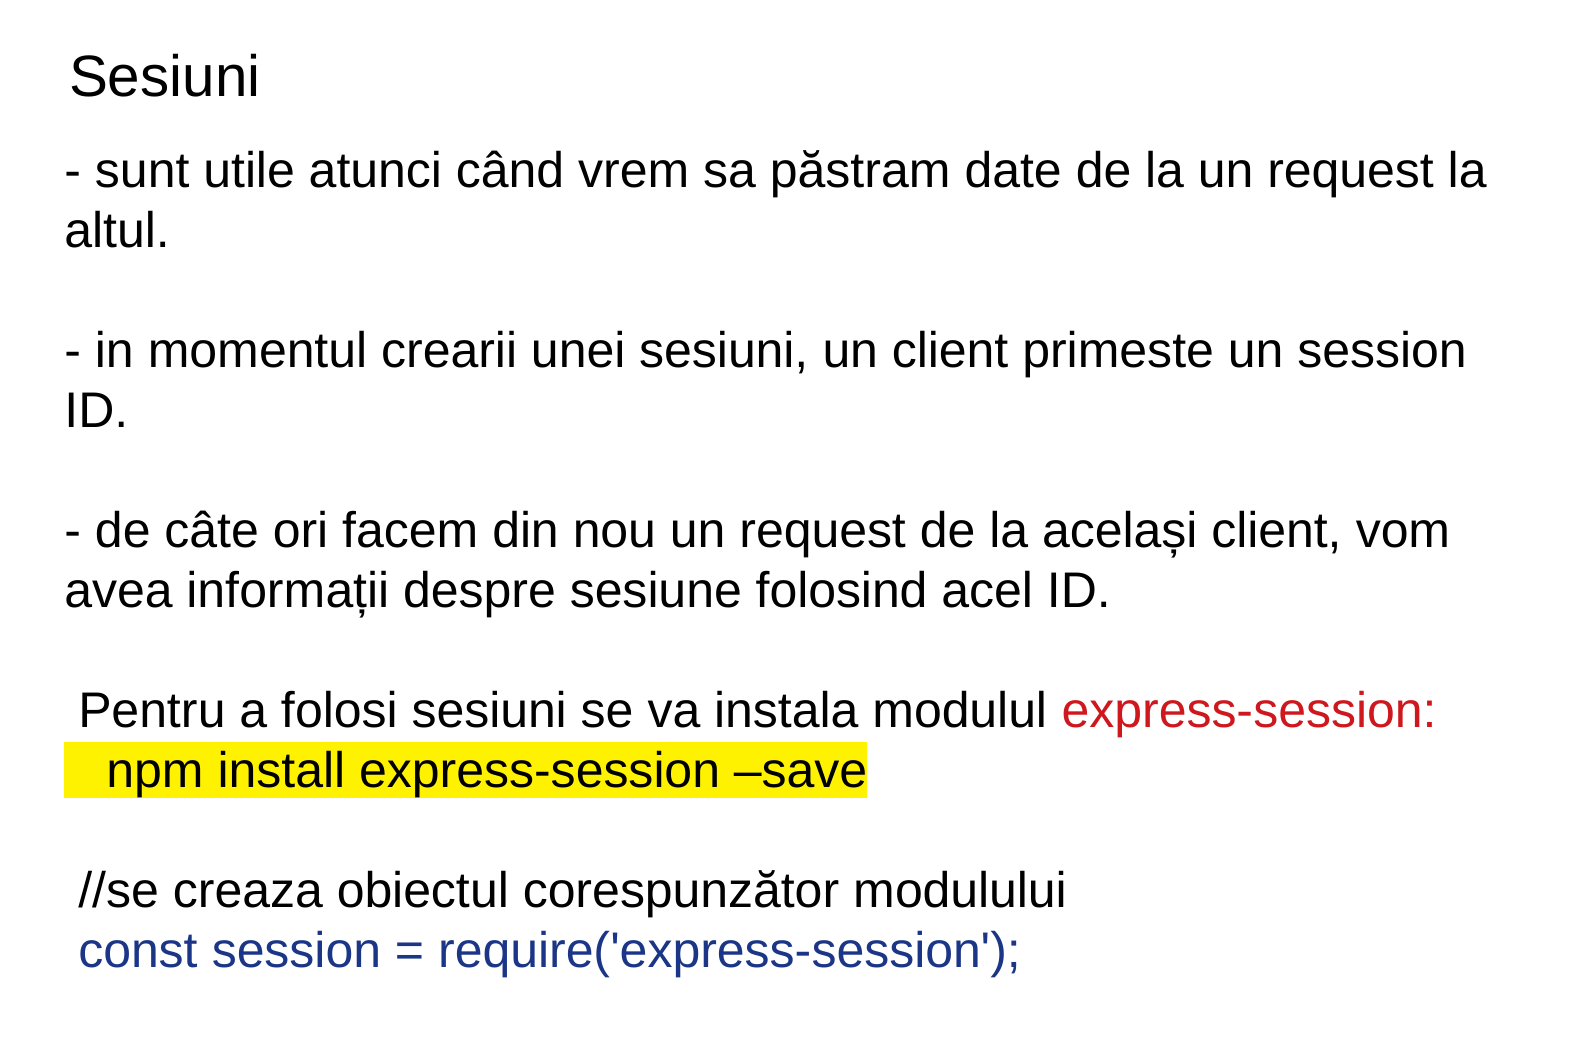

# Sesiuni
- sunt utile atunci când vrem sa păstram date de la un request la altul.
- in momentul crearii unei sesiuni, un client primeste un session ID.
- de câte ori facem din nou un request de la același client, vom avea informații despre sesiune folosind acel ID.
 Pentru a folosi sesiuni se va instala modulul express-session:
 npm install express-session –save
 //se creaza obiectul corespunzător modulului
 const session = require('express-session');